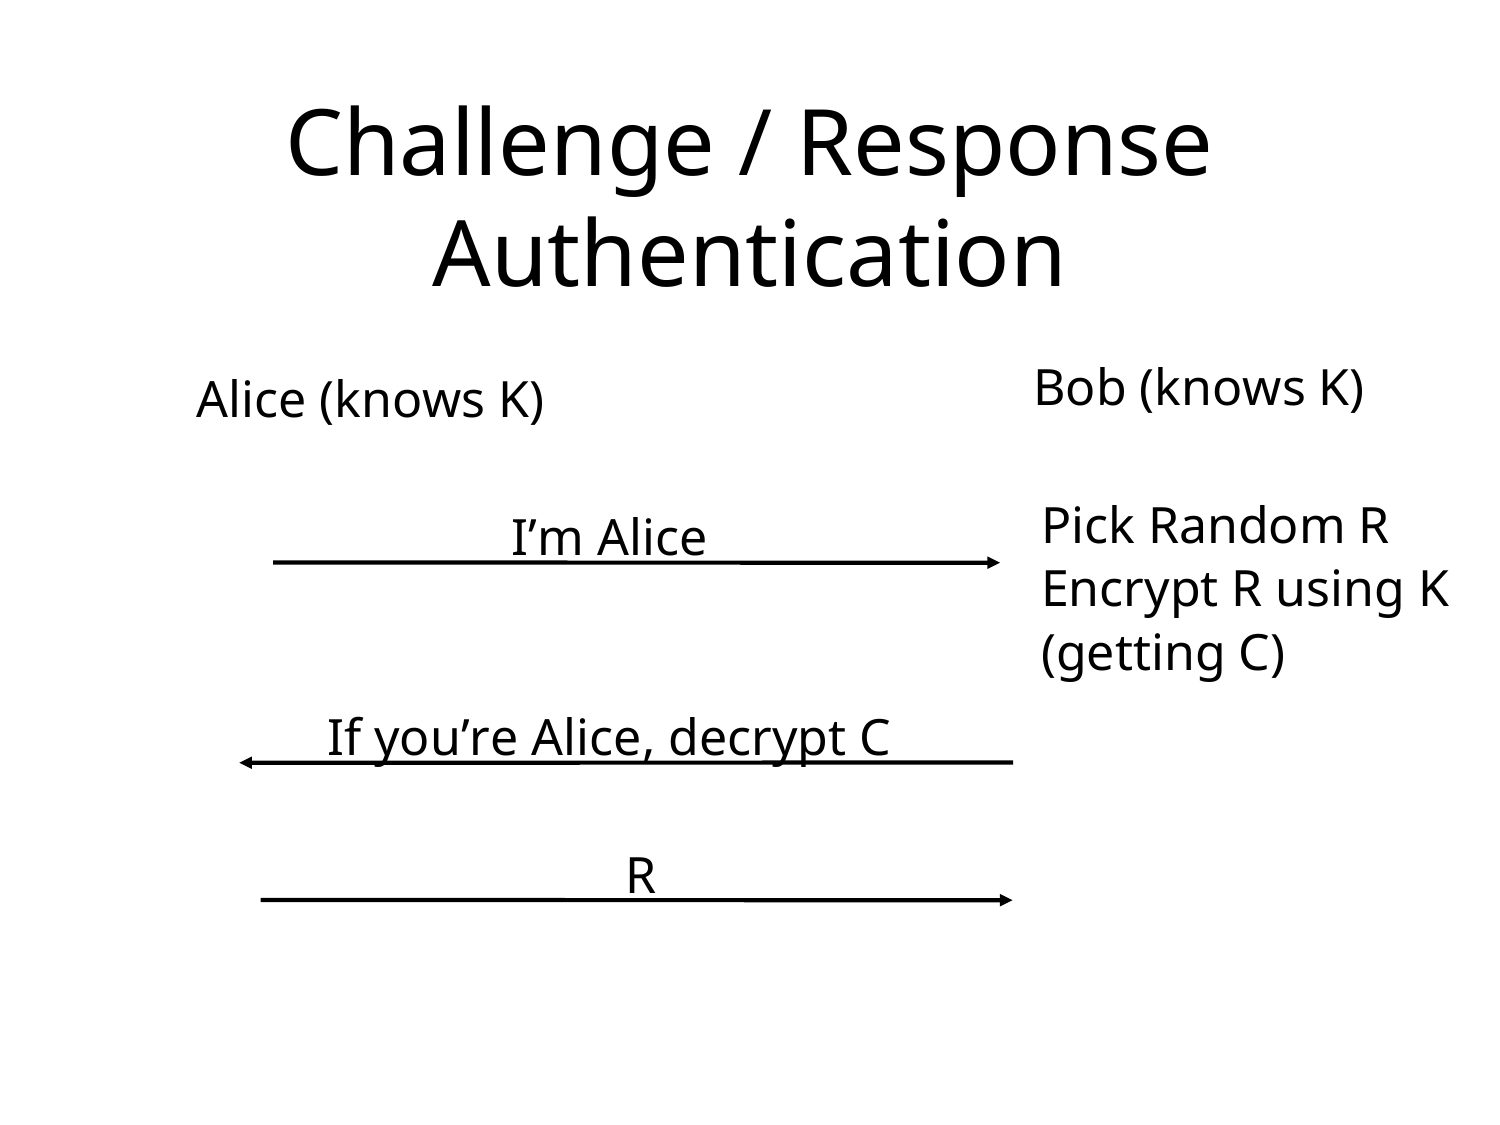

# Challenge / Response Authentication
Bob (knows K)
Alice (knows K)
Pick Random R
Encrypt R using K
(getting C)
I’m Alice
If you’re Alice, decrypt C
R